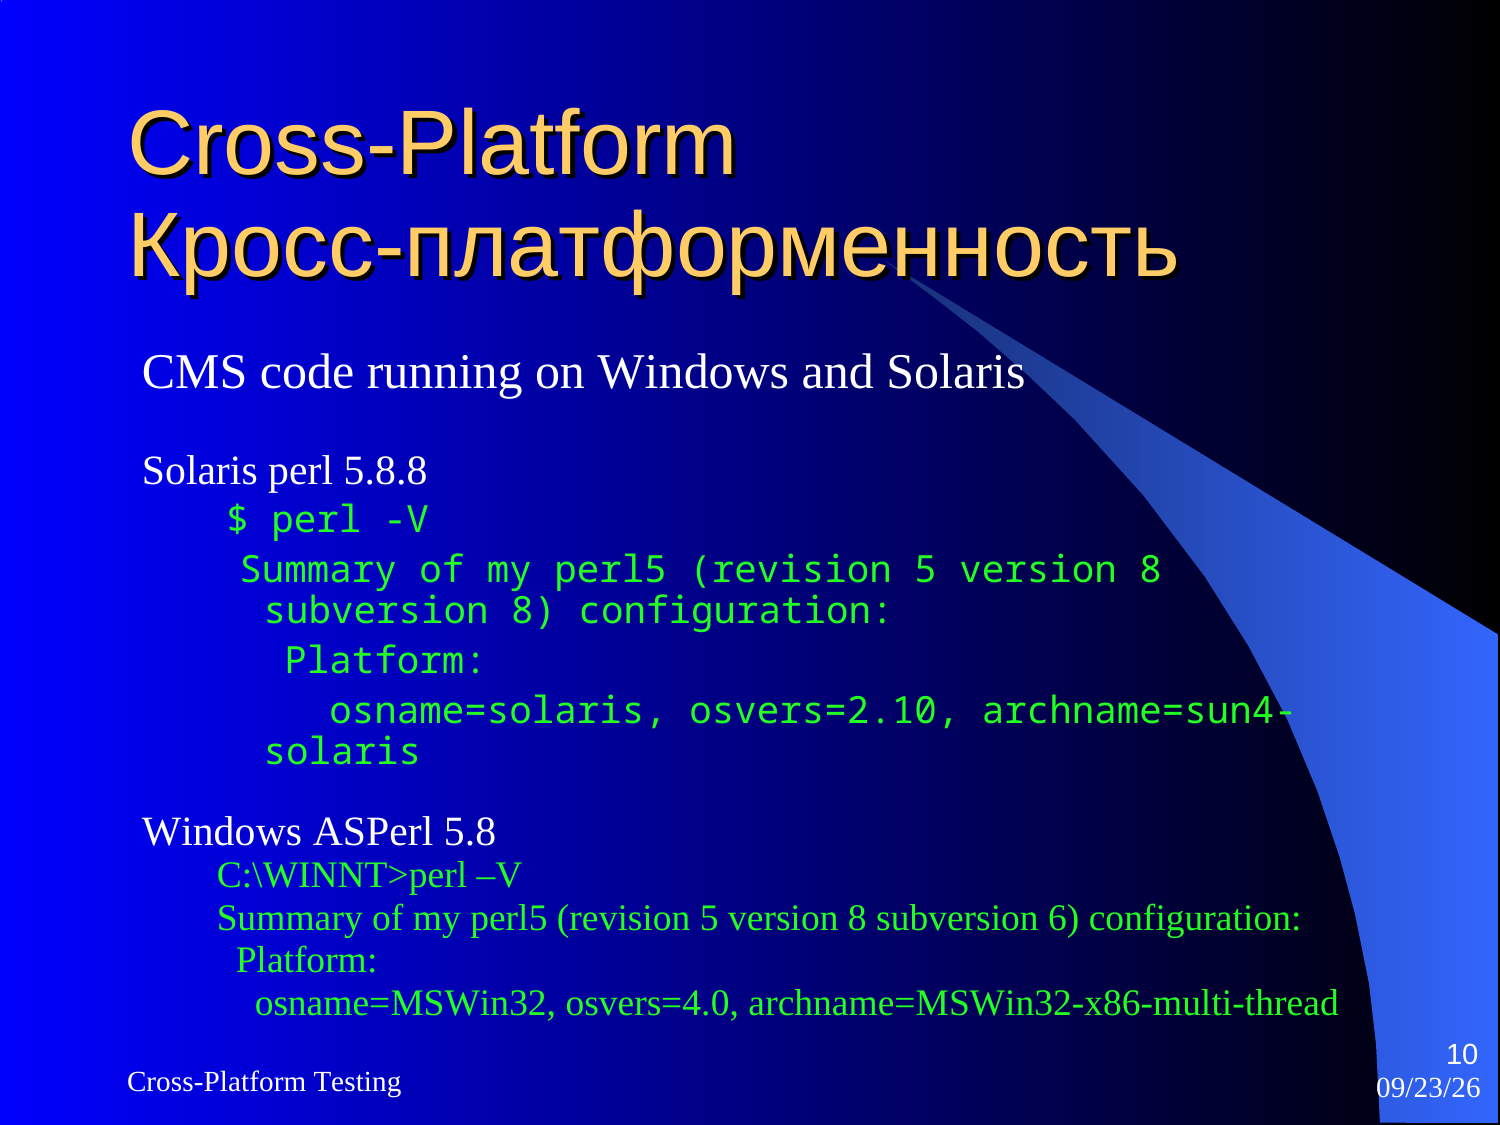

# Cross-Platform Кросс-платформенность
CMS code running on Windows and Solaris
Solaris perl 5.8.8
 $ perl -V
 Summary of my perl5 (revision 5 version 8 subversion 8) configuration:
 Platform:
 osname=solaris, osvers=2.10, archname=sun4-solaris
Windows ASPerl 5.8
C:\WINNT>perl –V
Summary of my perl5 (revision 5 version 8 subversion 6) configuration:
 Platform:
 osname=MSWin32, osvers=4.0, archname=MSWin32-x86-multi-thread
10
Cross-Platform Testing